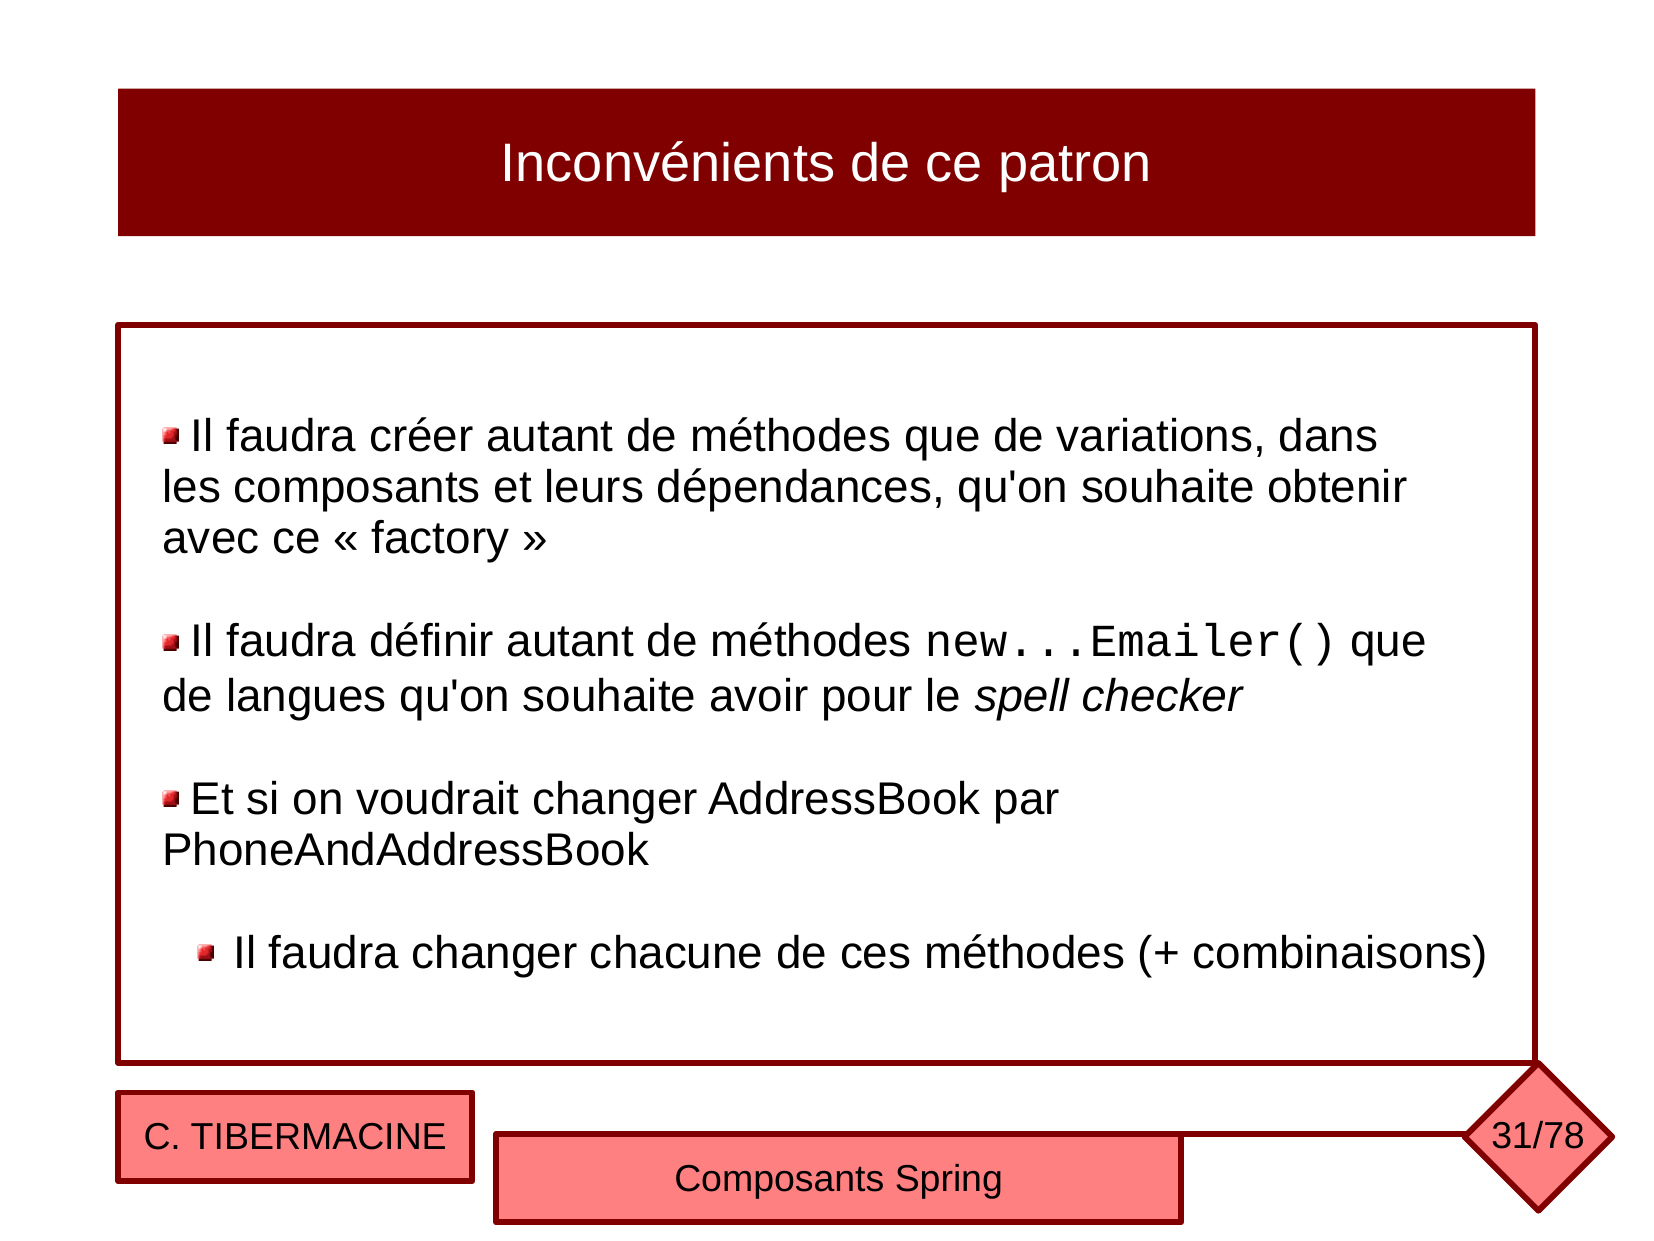

Inconvénients de ce patron
 Il faudra créer autant de méthodes que de variations, dans
les composants et leurs dépendances, qu'on souhaite obtenir
avec ce « factory »
 Il faudra définir autant de méthodes new...Emailer() que
de langues qu'on souhaite avoir pour le spell checker
 Et si on voudrait changer AddressBook par
PhoneAndAddressBook
Il faudra changer chacune de ces méthodes (+ combinaisons)
C. TIBERMACINE
Composants Spring